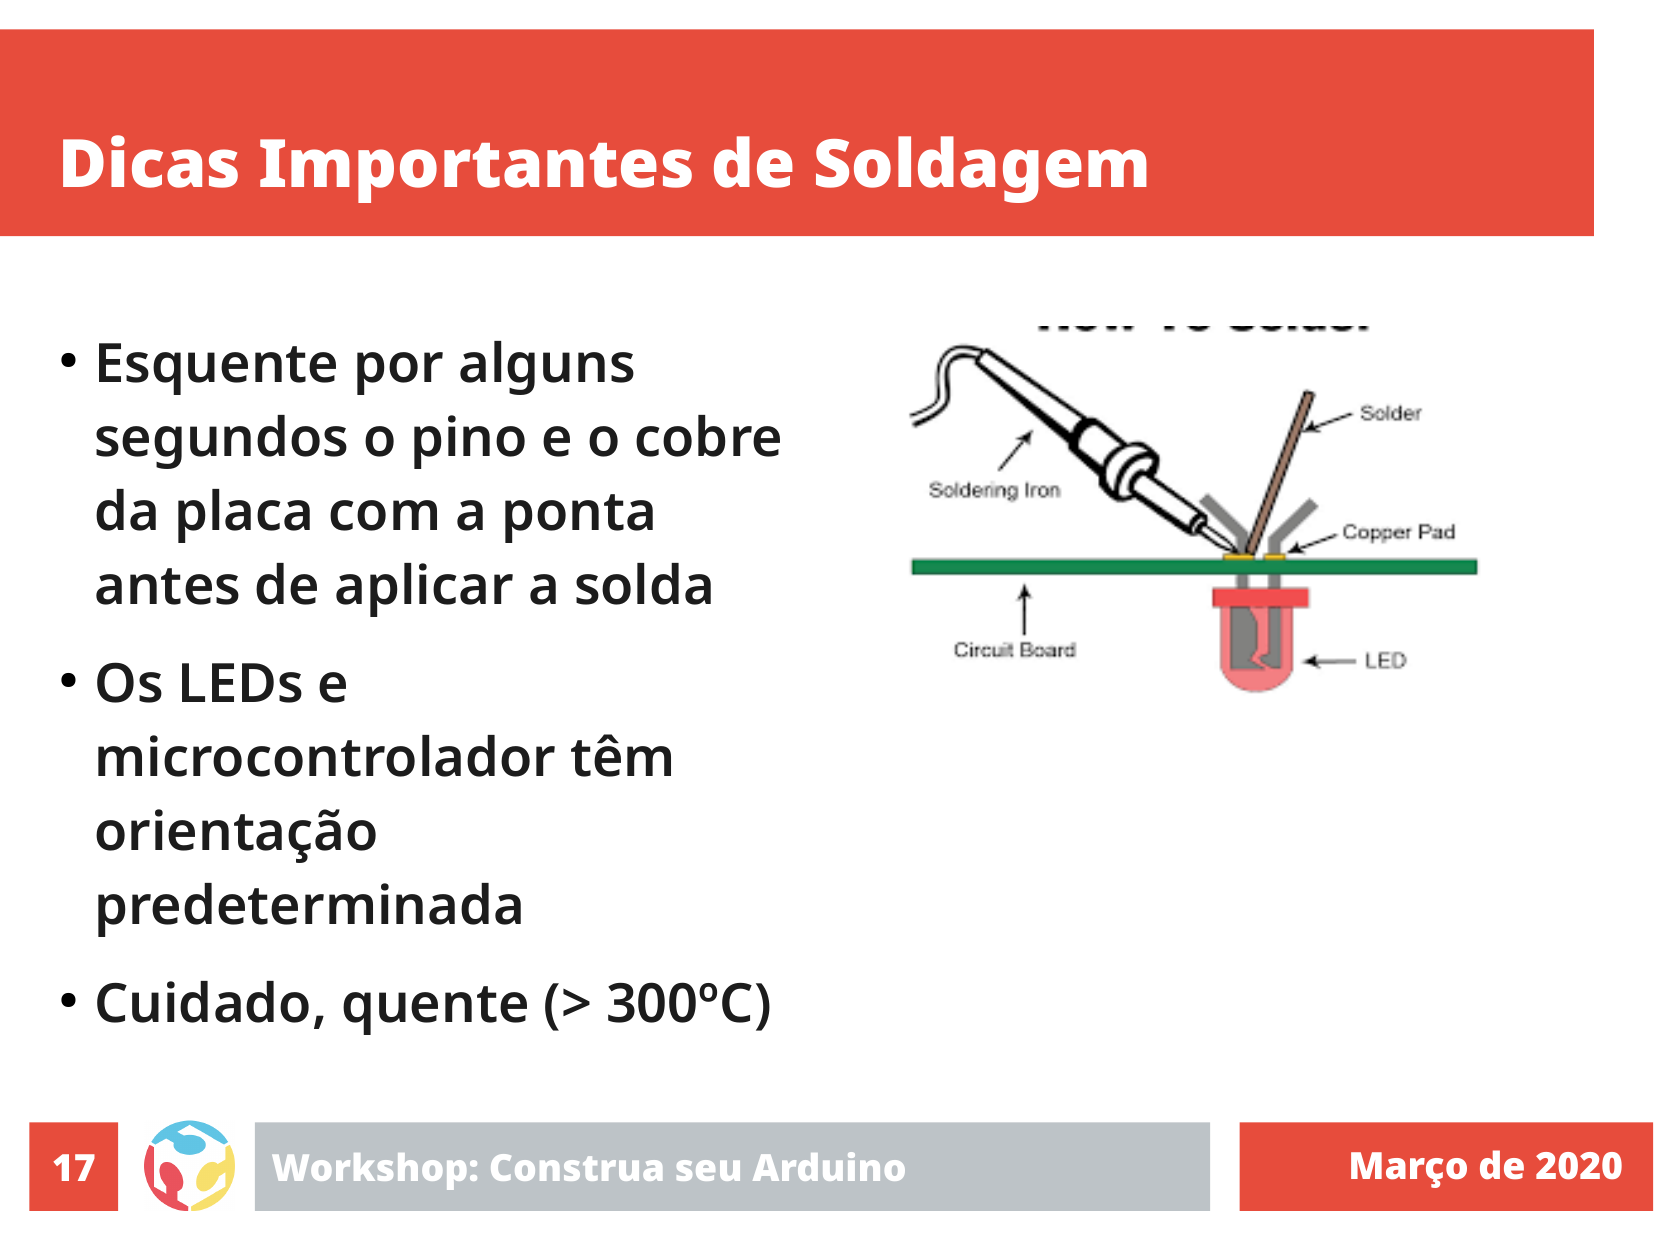

# Dicas Importantes de Soldagem
Esquente por alguns segundos o pino e o cobre da placa com a ponta antes de aplicar a solda
Os LEDs e microcontrolador têm orientação predeterminada
Cuidado, quente (> 300ºC)
17
Workshop: Construa seu Arduino
Março de 2020